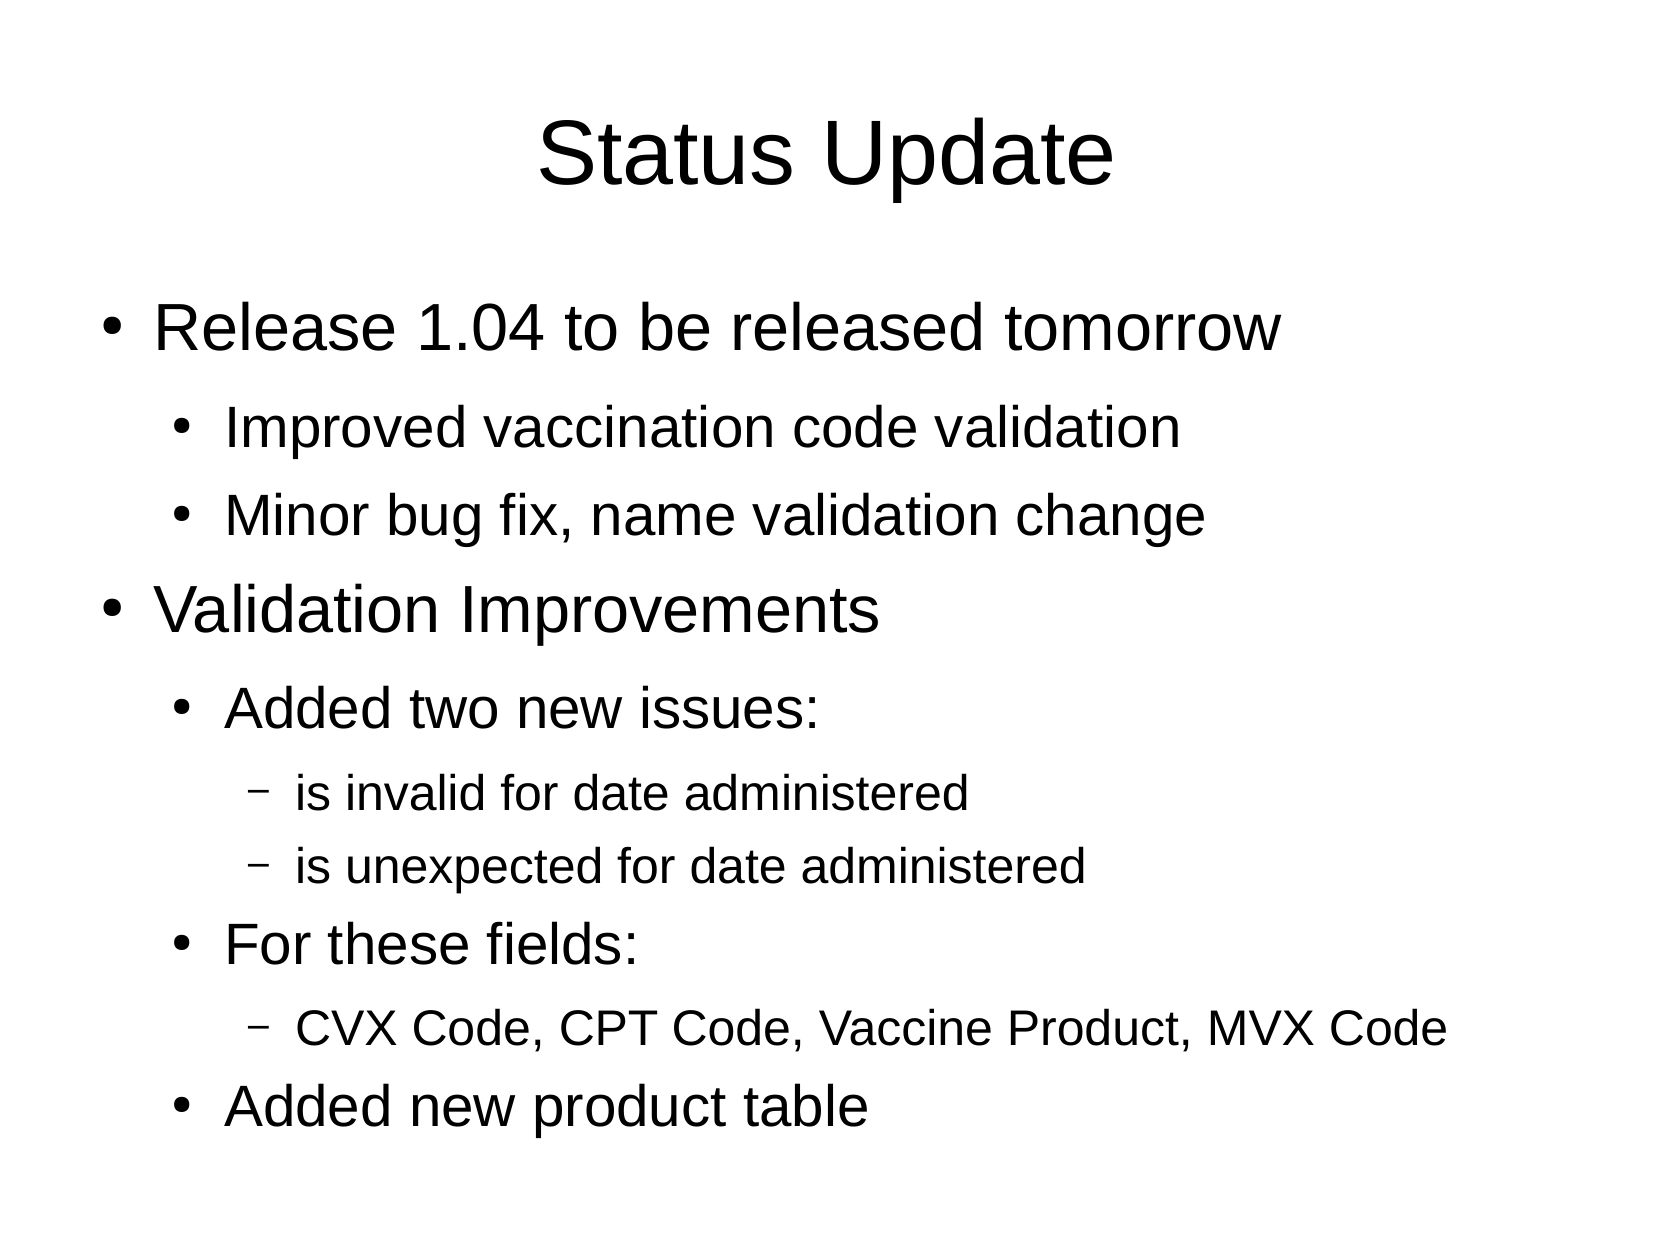

# Status Update
Release 1.04 to be released tomorrow
Improved vaccination code validation
Minor bug fix, name validation change
Validation Improvements
Added two new issues:
is invalid for date administered
is unexpected for date administered
For these fields:
CVX Code, CPT Code, Vaccine Product, MVX Code
Added new product table